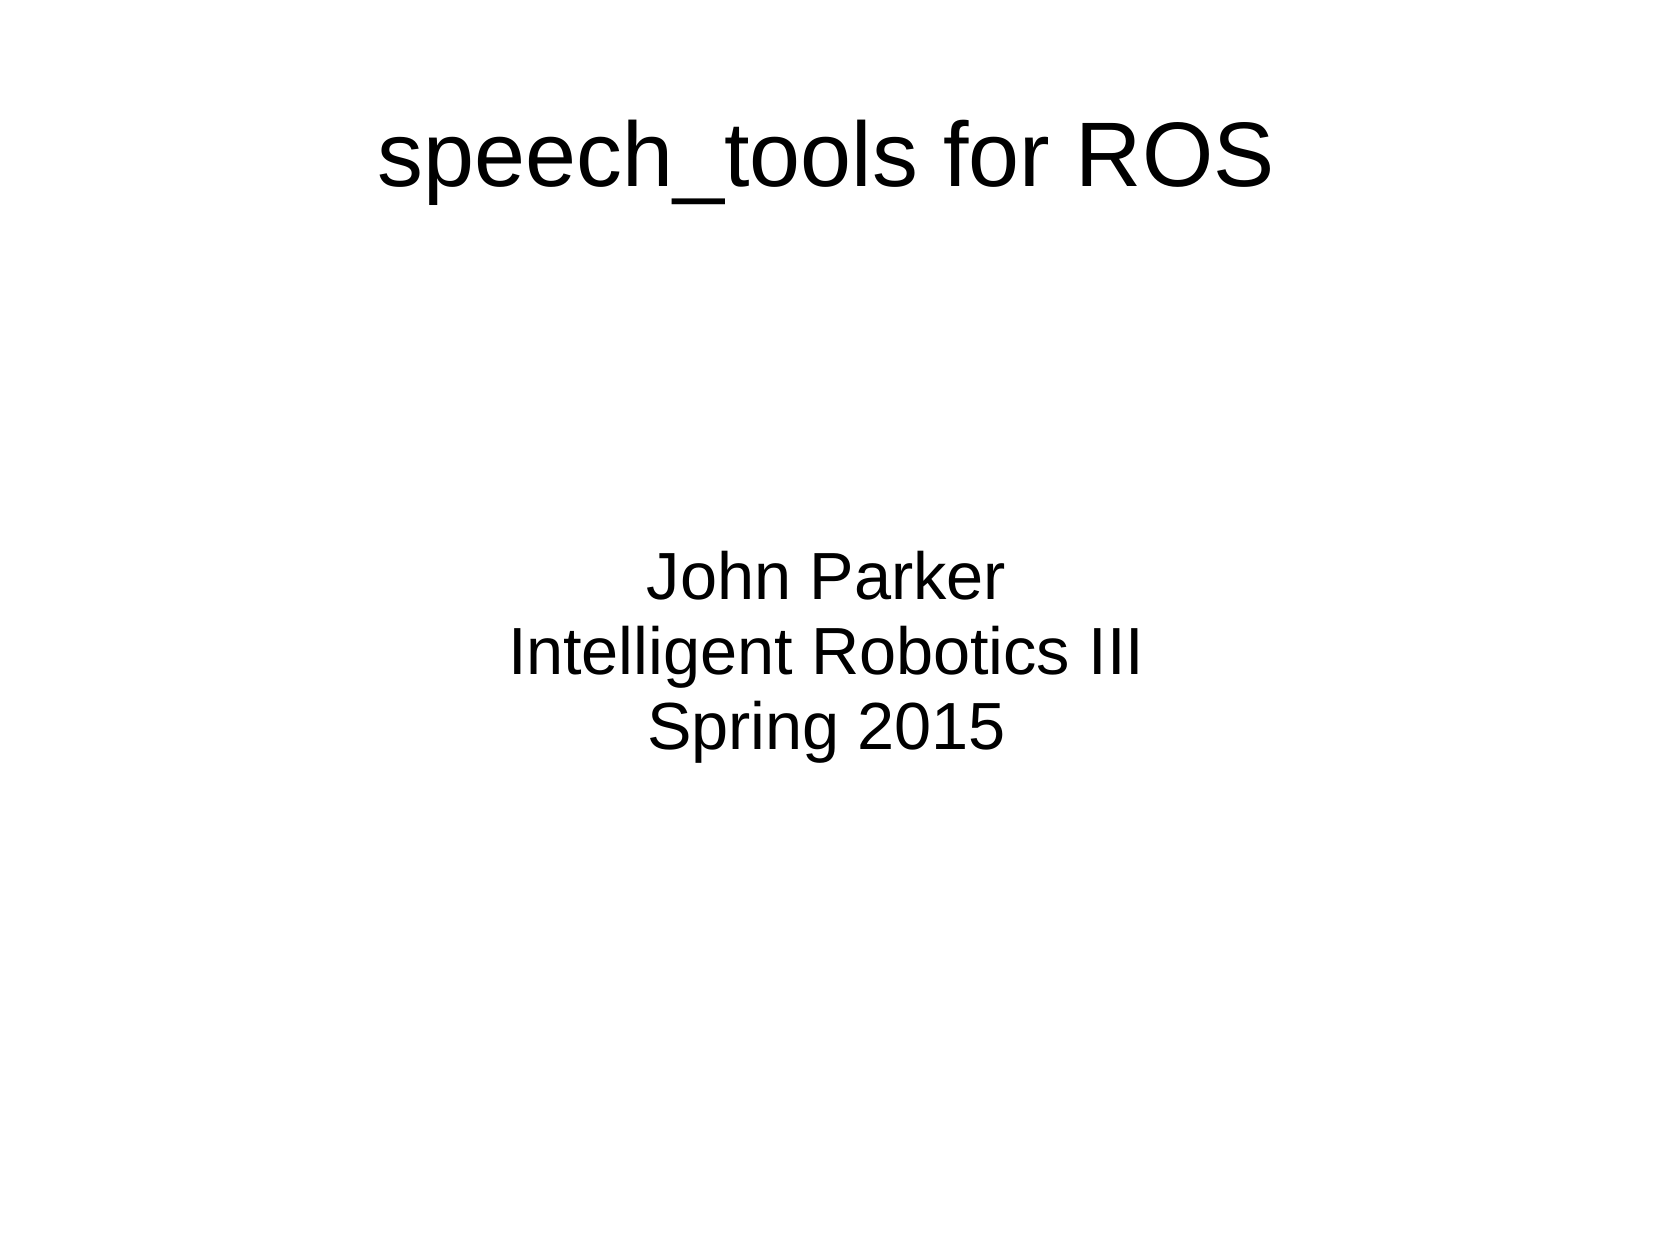

# speech_tools for ROS
John Parker
Intelligent Robotics III
Spring 2015